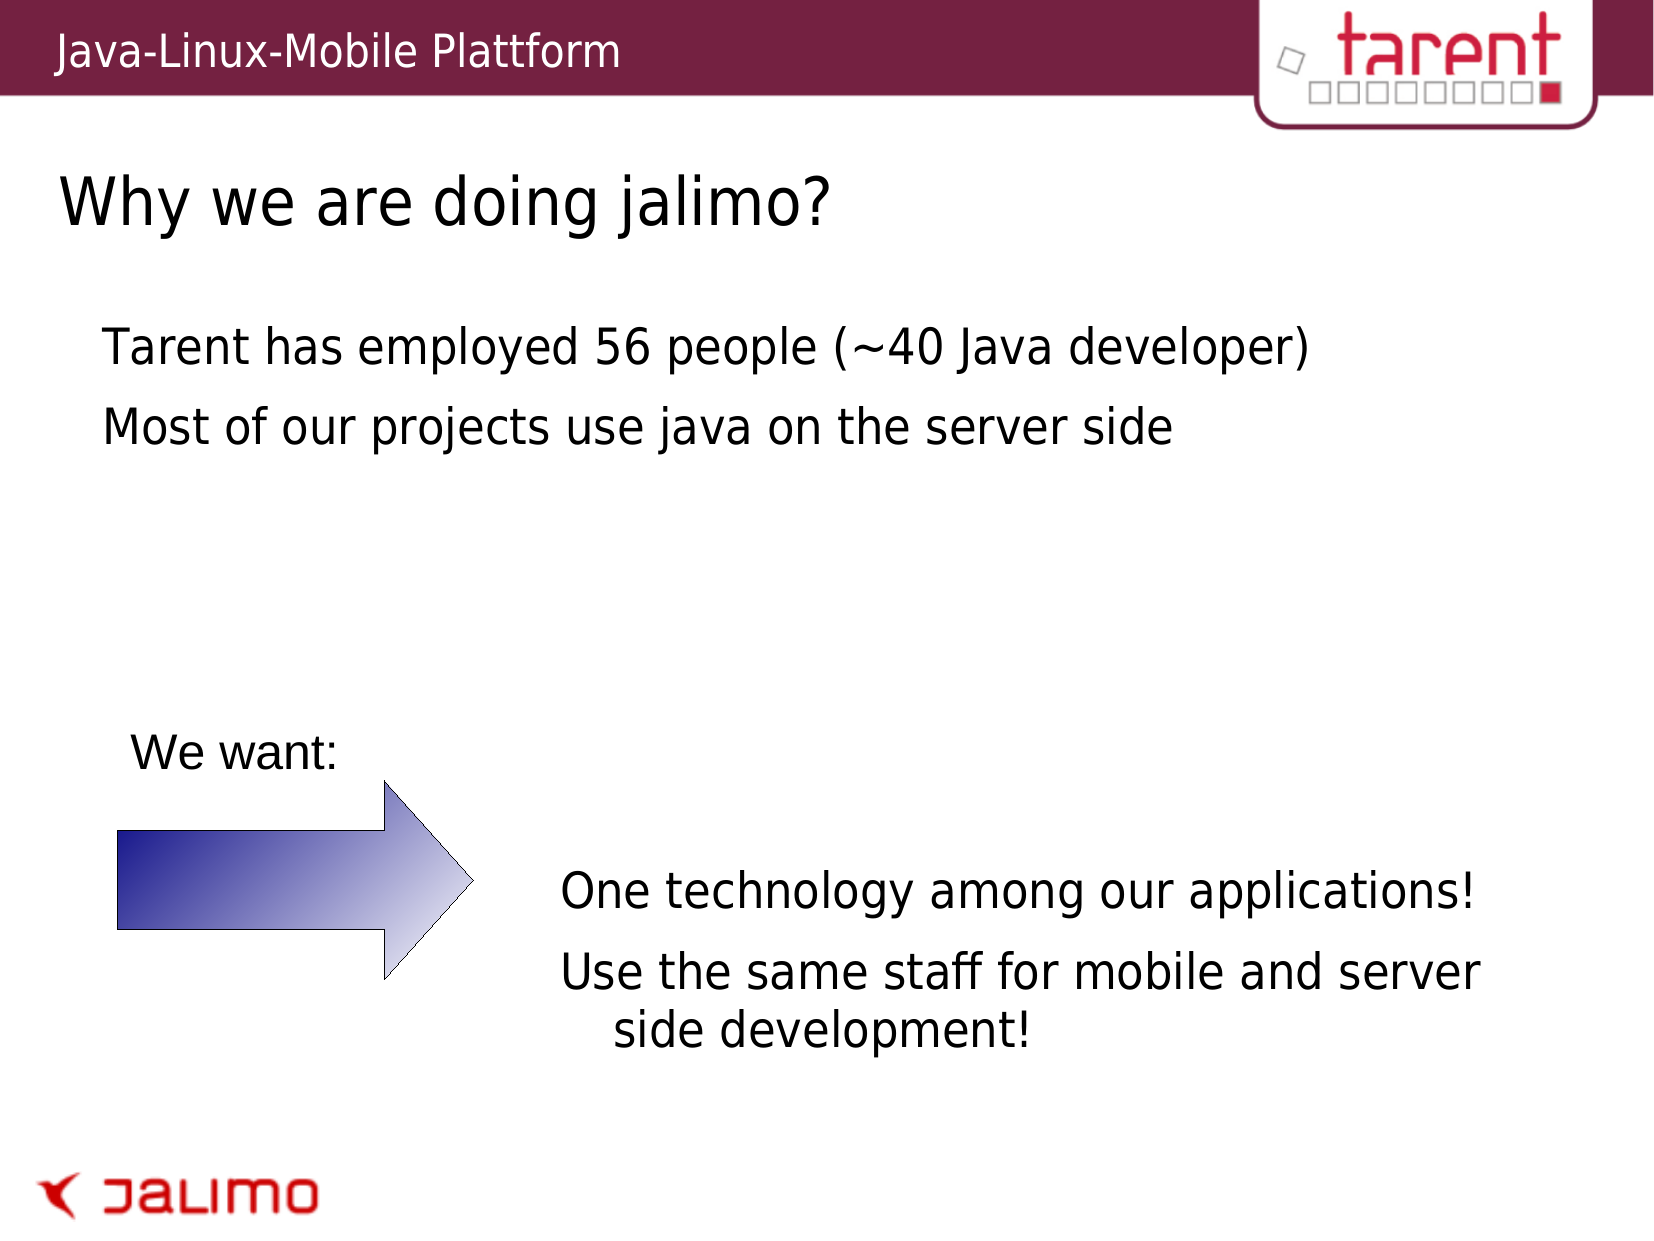

# Why we are doing jalimo?
Tarent has employed 56 people (~40 Java developer)
Most of our projects use java on the server side
We want:
One technology among our applications!
Use the same staff for mobile and server side development!